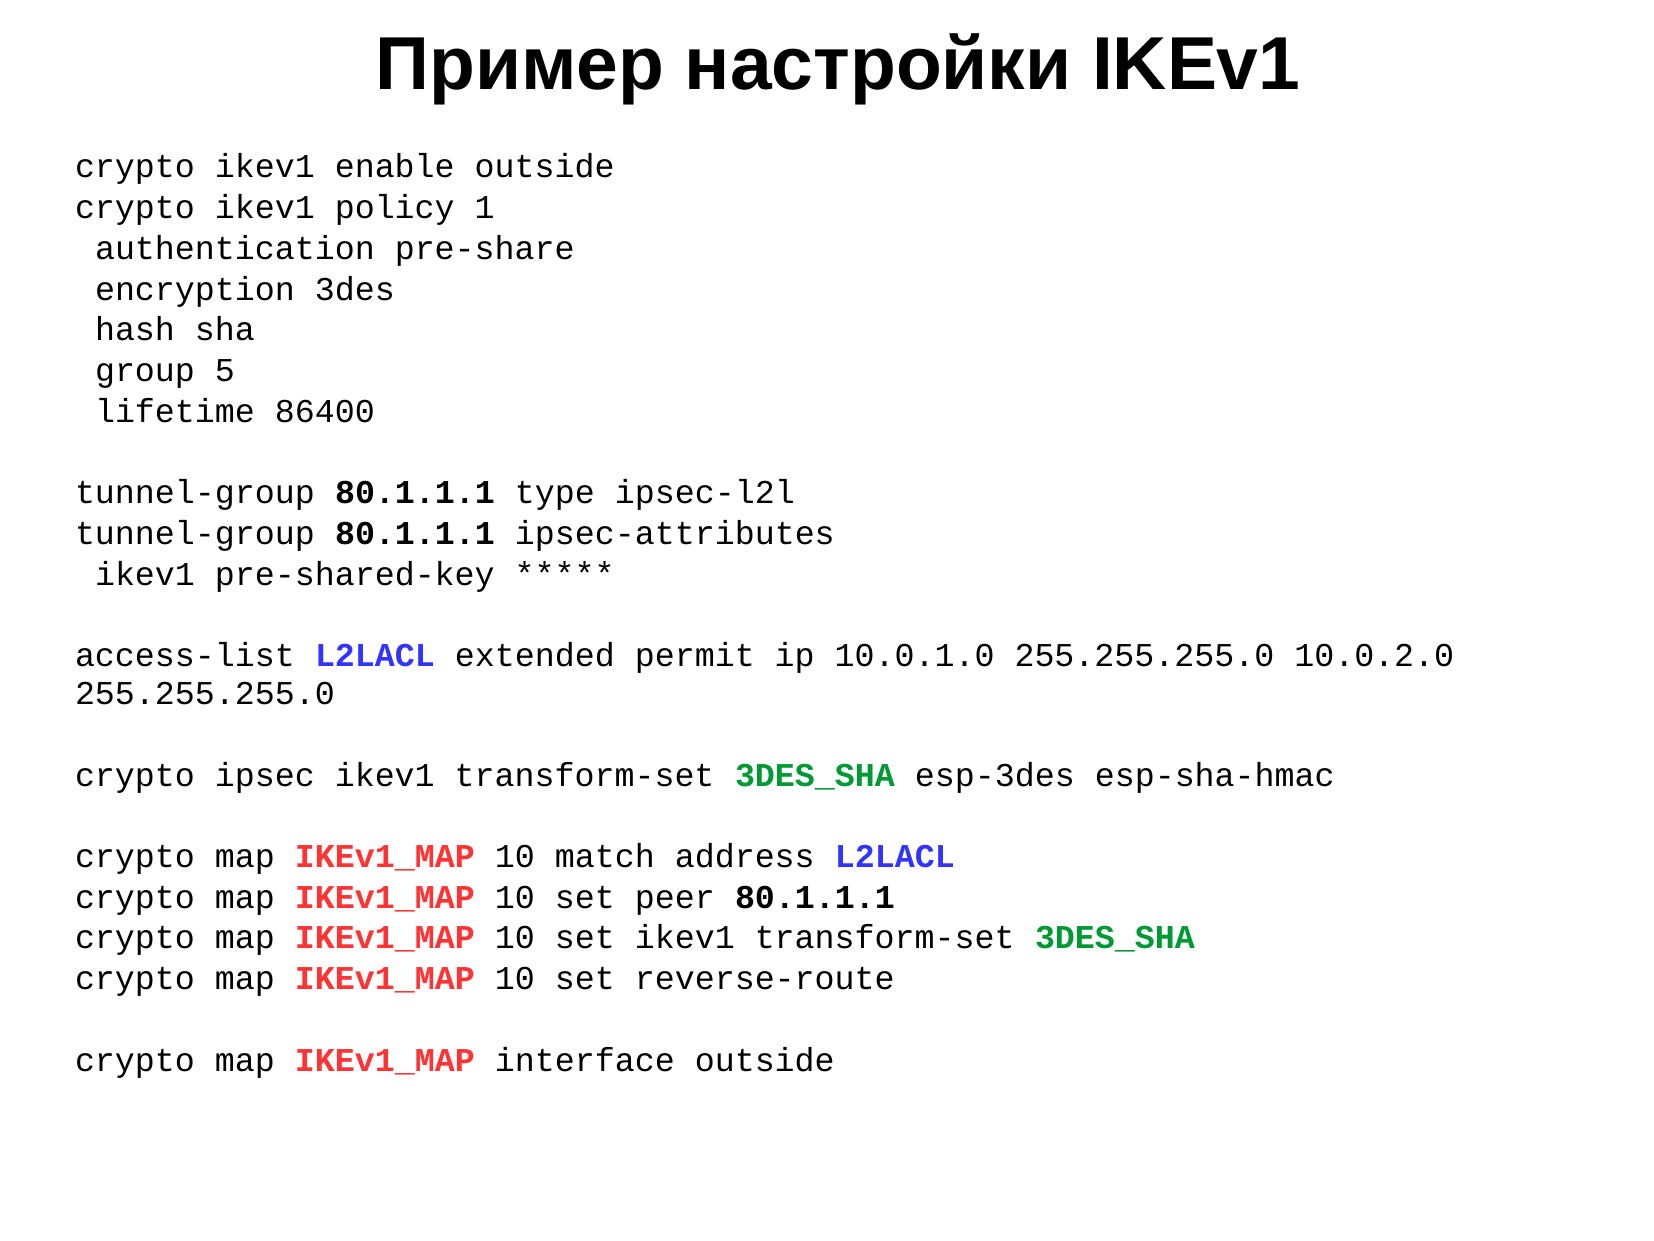

Пример настройки IKEv1
# crypto ikev1 enable outside
crypto ikev1 policy 1
 authentication pre-share
 encryption 3des
 hash sha
 group 5
 lifetime 86400
tunnel-group 80.1.1.1 type ipsec-l2l
tunnel-group 80.1.1.1 ipsec-attributes
 ikev1 pre-shared-key *****
access-list L2LACL extended permit ip 10.0.1.0 255.255.255.0 10.0.2.0 255.255.255.0
crypto ipsec ikev1 transform-set 3DES_SHA esp-3des esp-sha-hmac
crypto map IKEv1_MAP 10 match address L2LACL
crypto map IKEv1_MAP 10 set peer 80.1.1.1
crypto map IKEv1_MAP 10 set ikev1 transform-set 3DES_SHA
crypto map IKEv1_MAP 10 set reverse-route
crypto map IKEv1_MAP interface outside